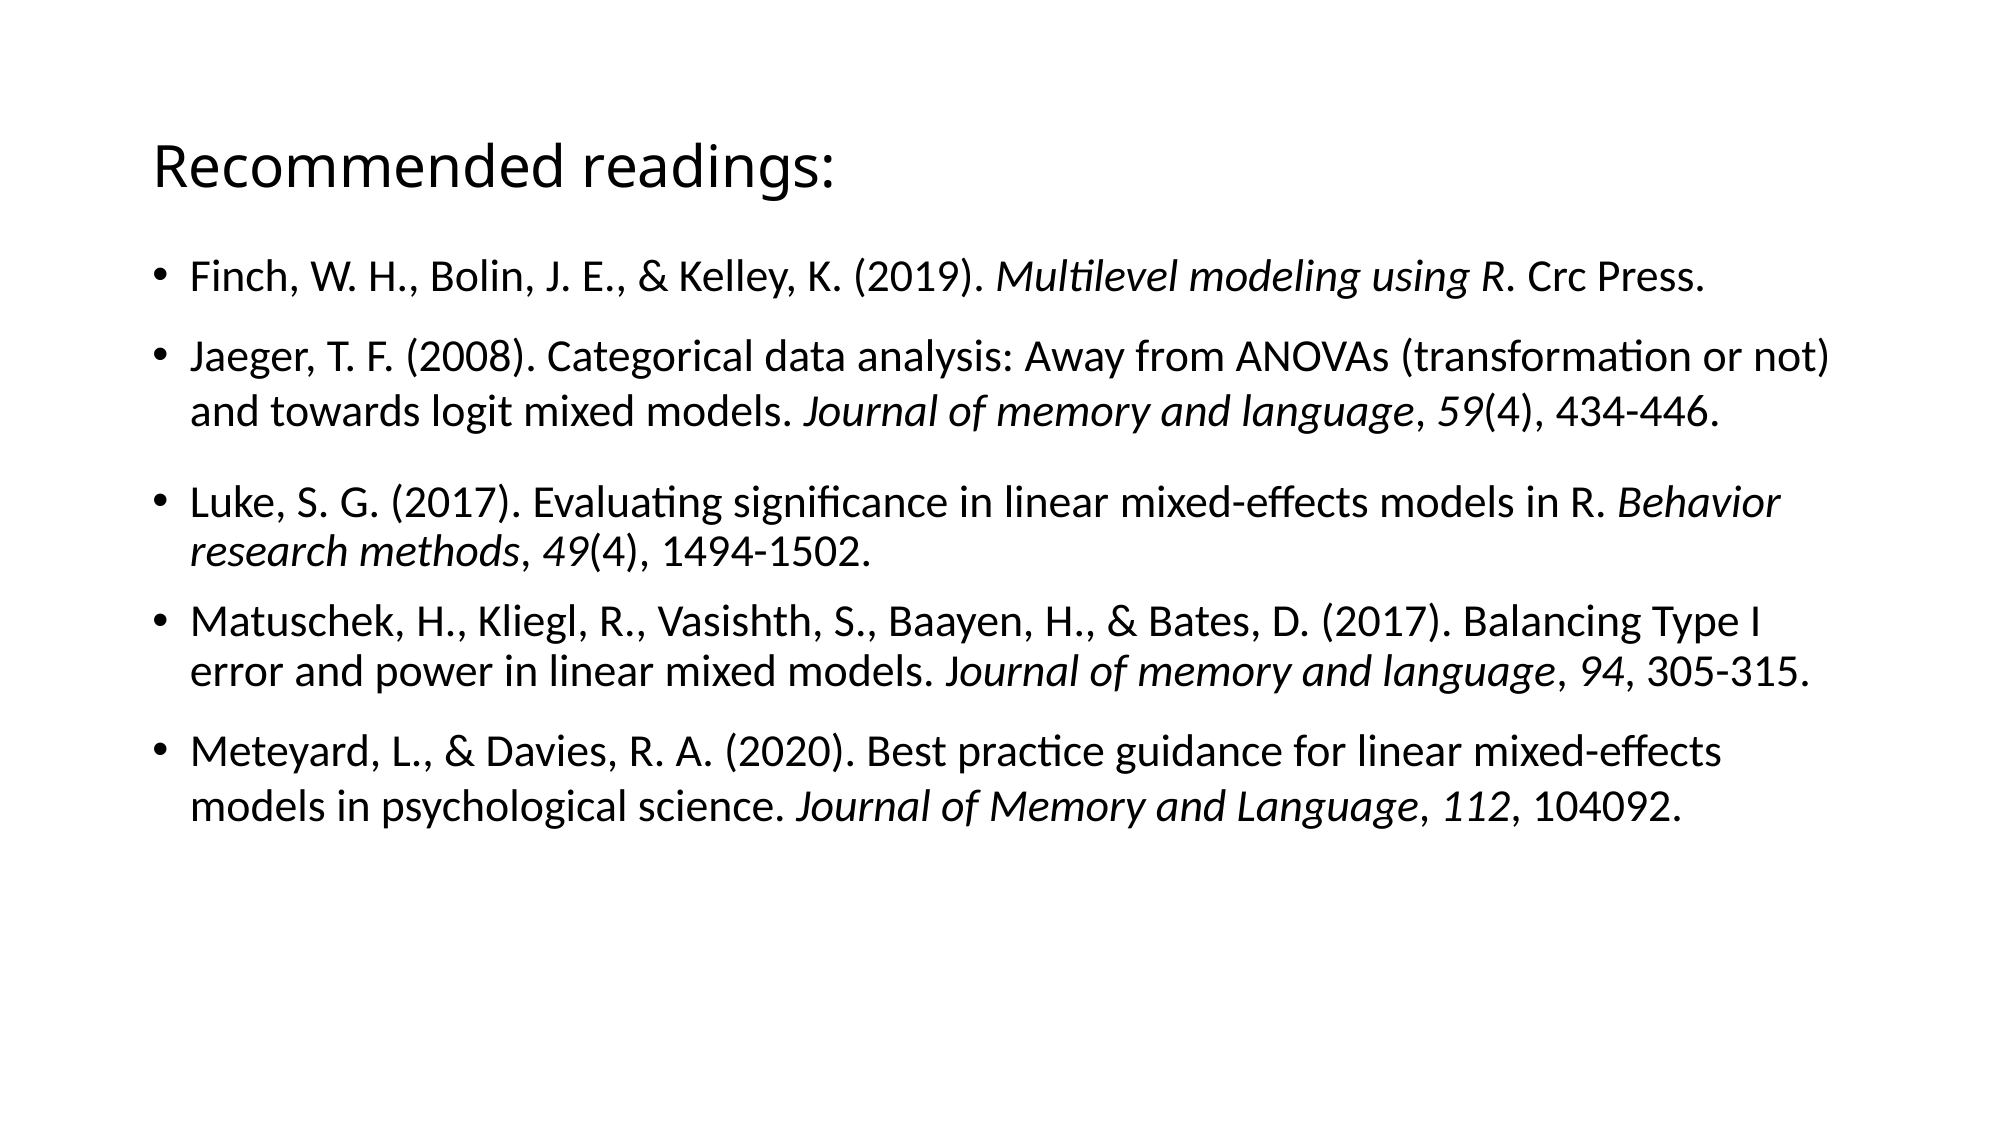

# Recommended readings:
Finch, W. H., Bolin, J. E., & Kelley, K. (2019). Multilevel modeling using R. Crc Press.
Jaeger, T. F. (2008). Categorical data analysis: Away from ANOVAs (transformation or not) and towards logit mixed models. Journal of memory and language, 59(4), 434-446.
Luke, S. G. (2017). Evaluating significance in linear mixed-effects models in R. Behavior research methods, 49(4), 1494-1502.
Matuschek, H., Kliegl, R., Vasishth, S., Baayen, H., & Bates, D. (2017). Balancing Type I error and power in linear mixed models. Journal of memory and language, 94, 305-315.
Meteyard, L., & Davies, R. A. (2020). Best practice guidance for linear mixed-effects models in psychological science. Journal of Memory and Language, 112, 104092.